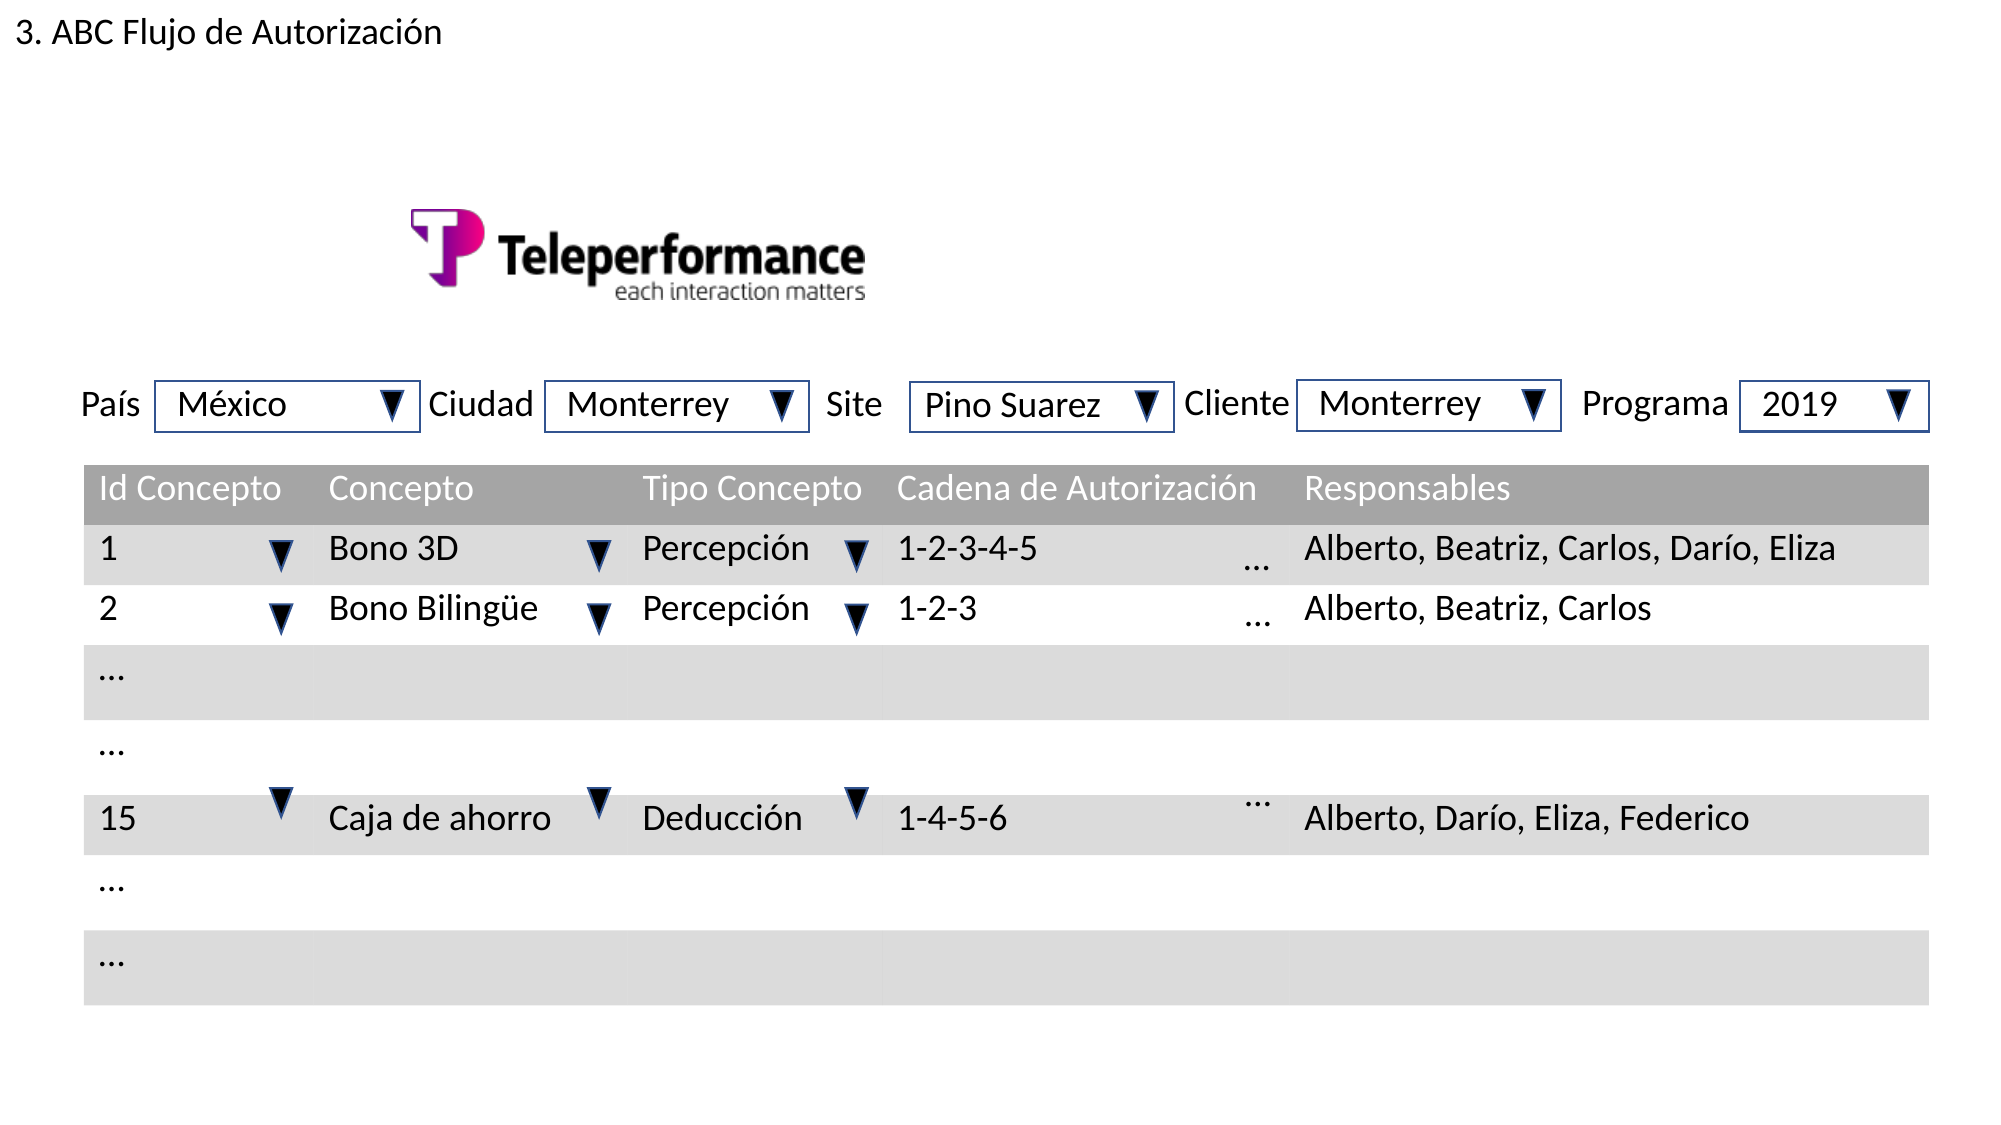

3. ABC Flujo de Autorización
Cliente
Monterrey
Programa
2019
País
México
Ciudad
Monterrey
Site
Pino Suarez
| Id Concepto | Concepto | Tipo Concepto | Cadena de Autorización | Responsables |
| --- | --- | --- | --- | --- |
| 1 | Bono 3D | Percepción | 1-2-3-4-5 | Alberto, Beatriz, Carlos, Darío, Eliza |
| 2 | Bono Bilingüe | Percepción | 1-2-3 | Alberto, Beatriz, Carlos |
| … | | | | |
| … | | | | |
| 15 | Caja de ahorro | Deducción | 1-4-5-6 | Alberto, Darío, Eliza, Federico |
| … | | | | |
| … | | | | |
…
…
…